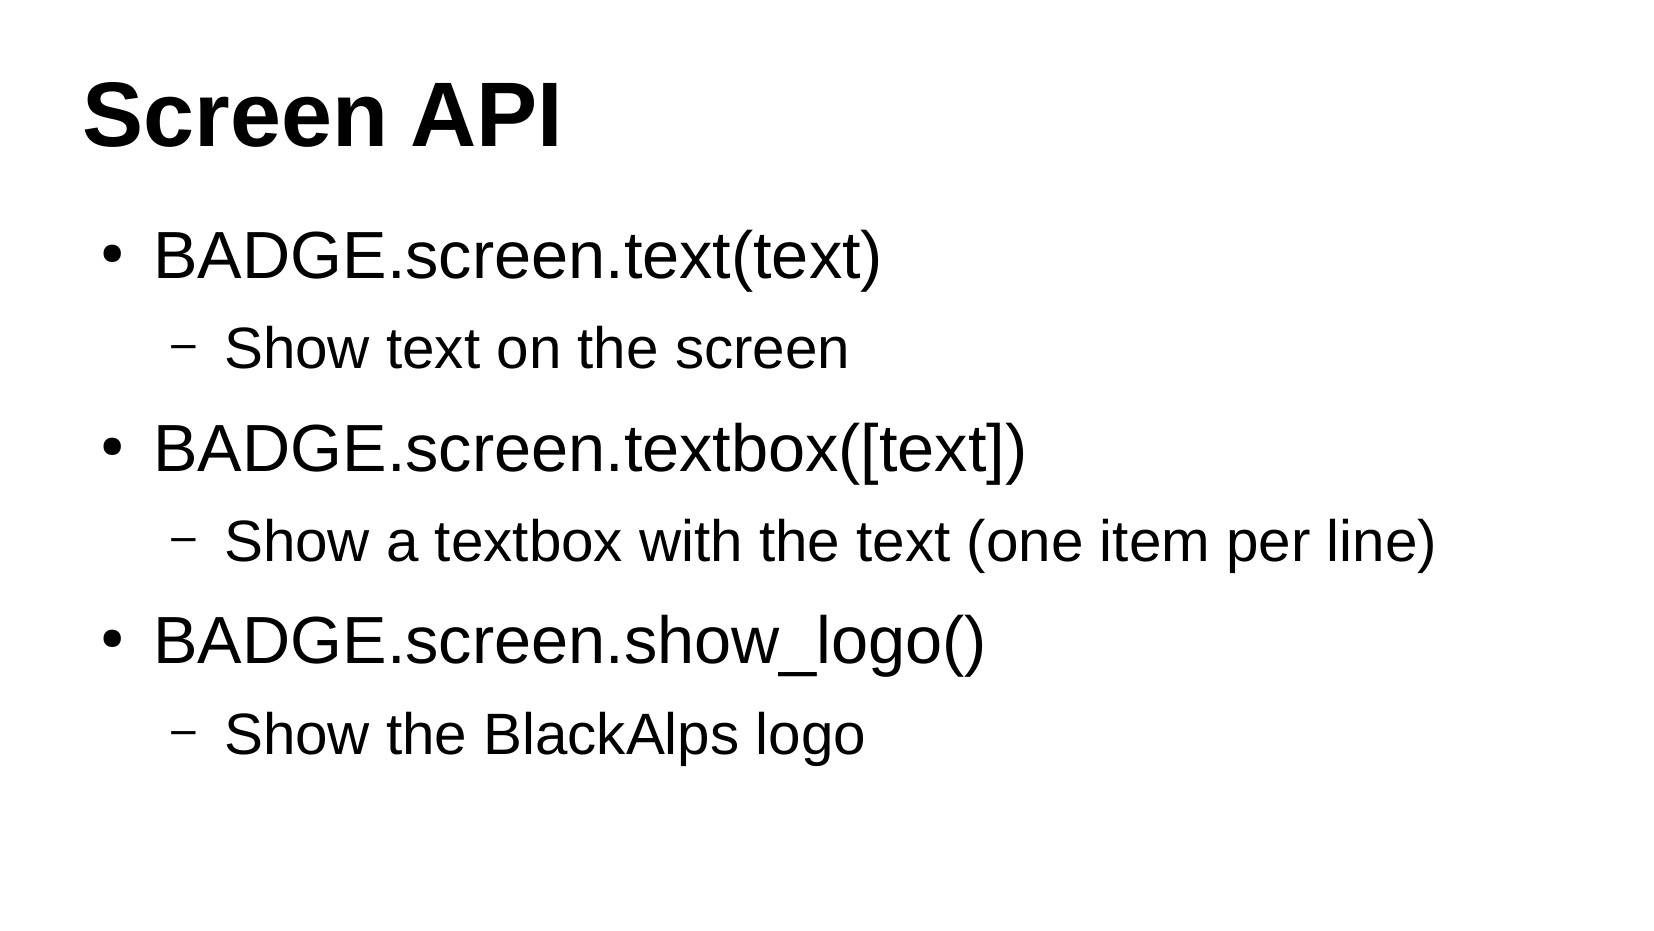

# Screen API
BADGE.screen.text(text)
Show text on the screen
BADGE.screen.textbox([text])
Show a textbox with the text (one item per line)
BADGE.screen.show_logo()
Show the BlackAlps logo